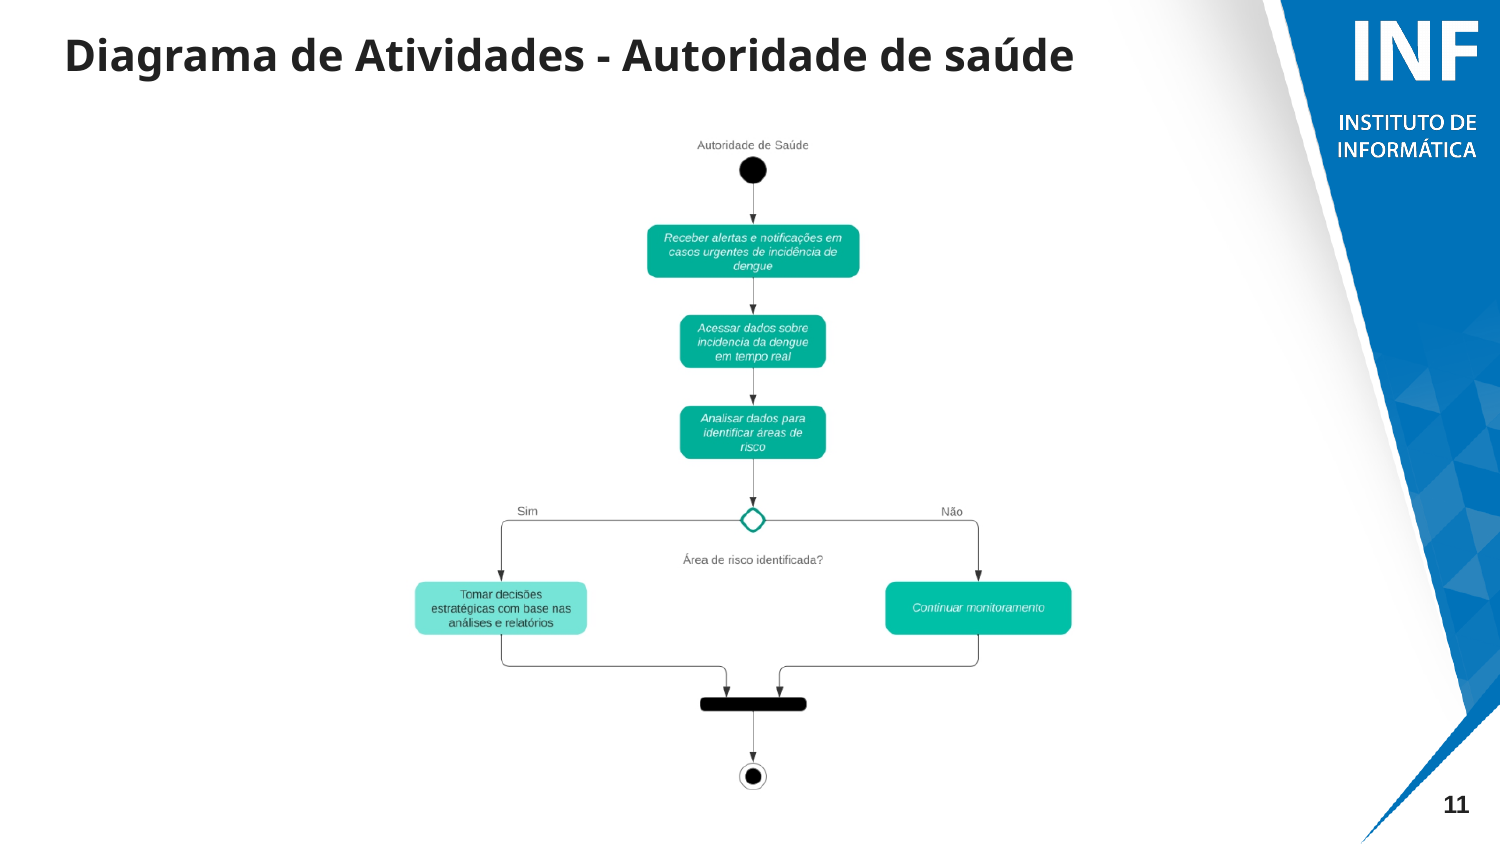

# Diagrama de Atividades - Autoridade de saúde